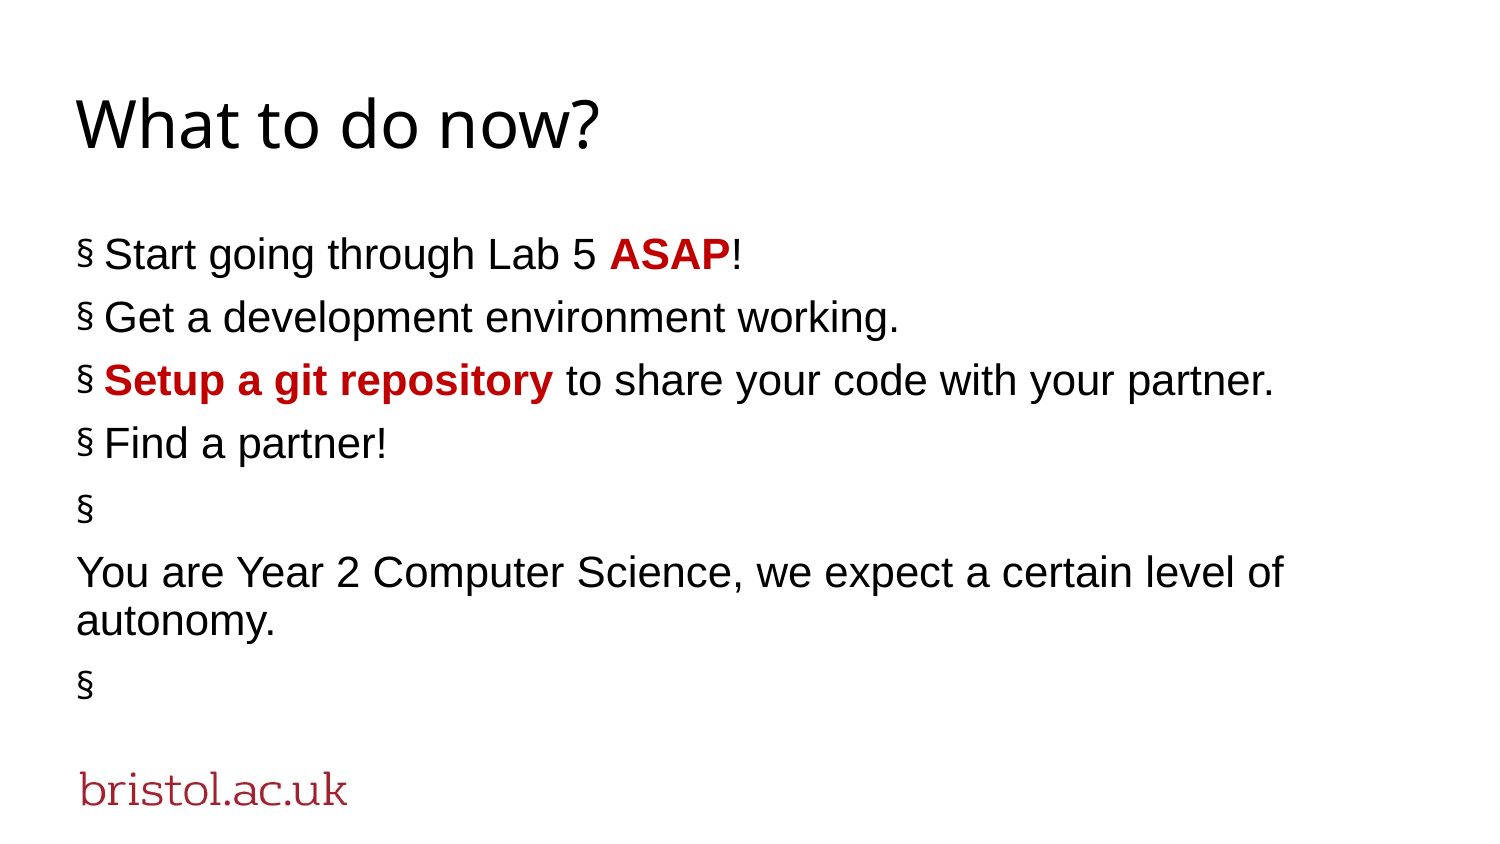

# What to do now?
Start going through Lab 5 ASAP!
Get a development environment working.
Setup a git repository to share your code with your partner.
Find a partner!
You are Year 2 Computer Science, we expect a certain level of autonomy.